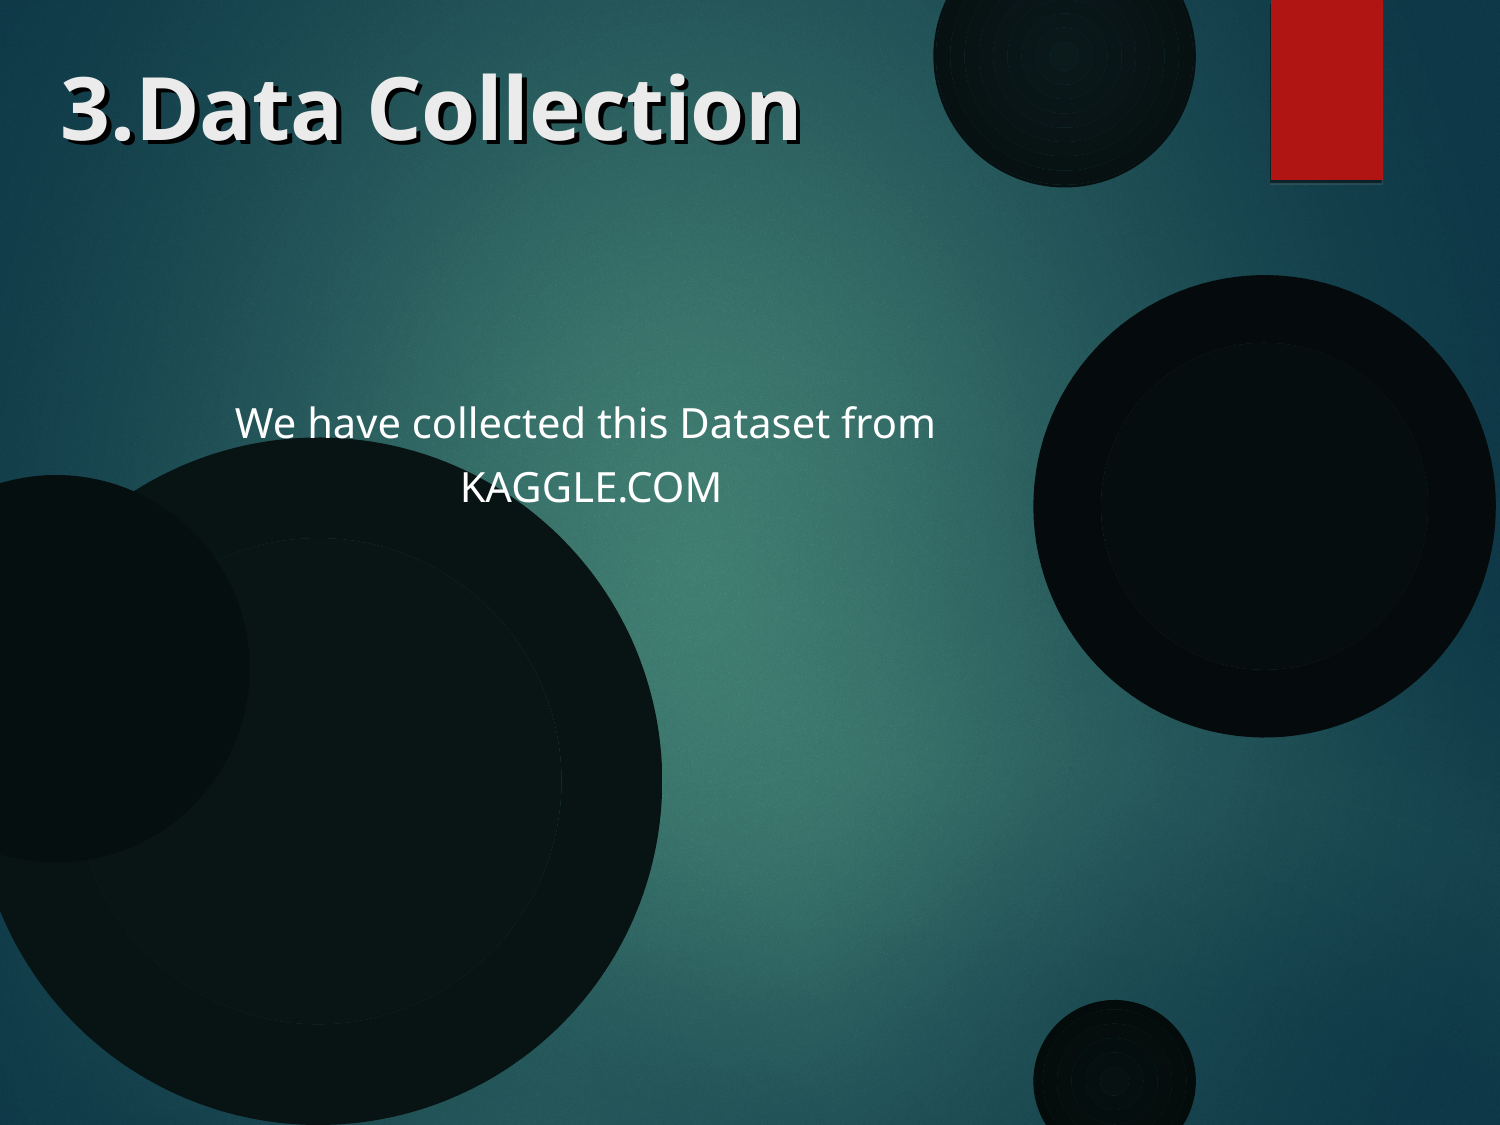

# 3.Data Collection
 We have collected this Dataset from
 KAGGLE.COM